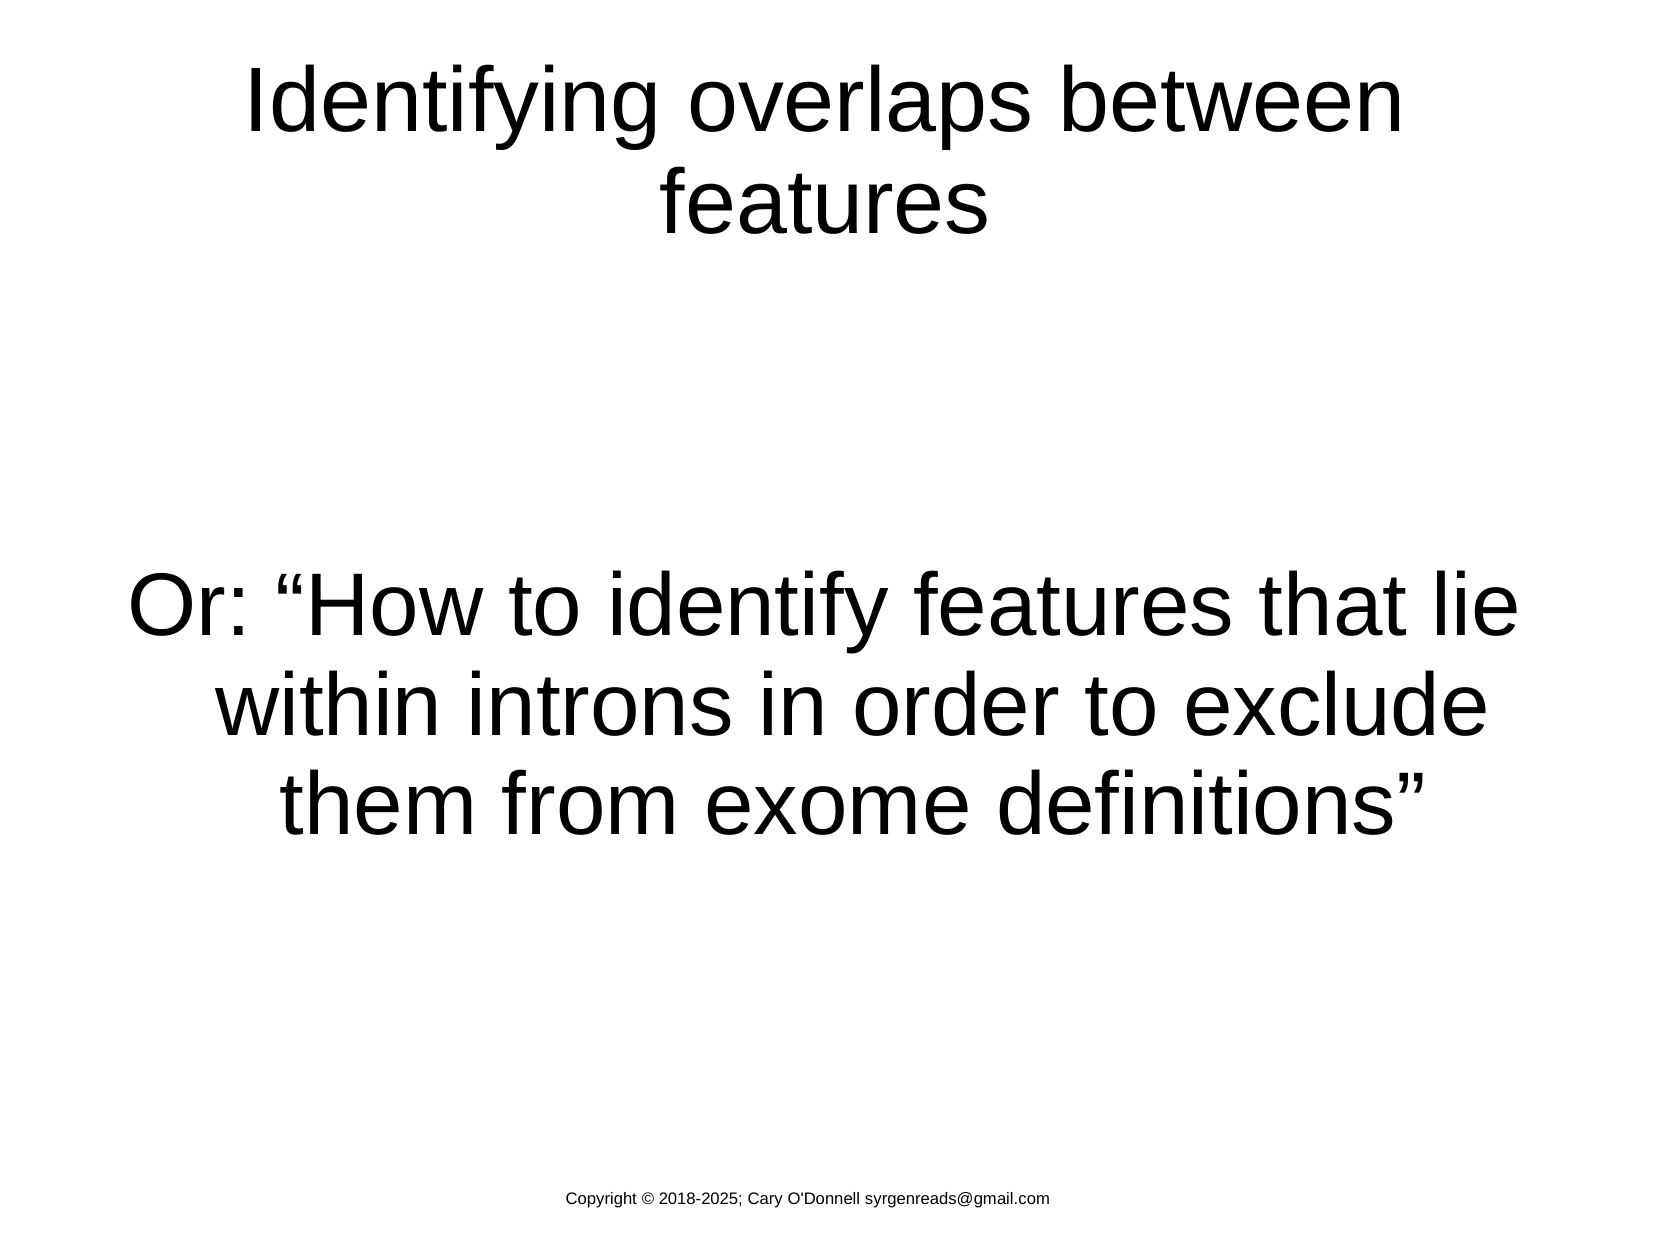

# Identifying overlaps between features
Or: “How to identify features that lie within introns in order to exclude them from exome definitions”